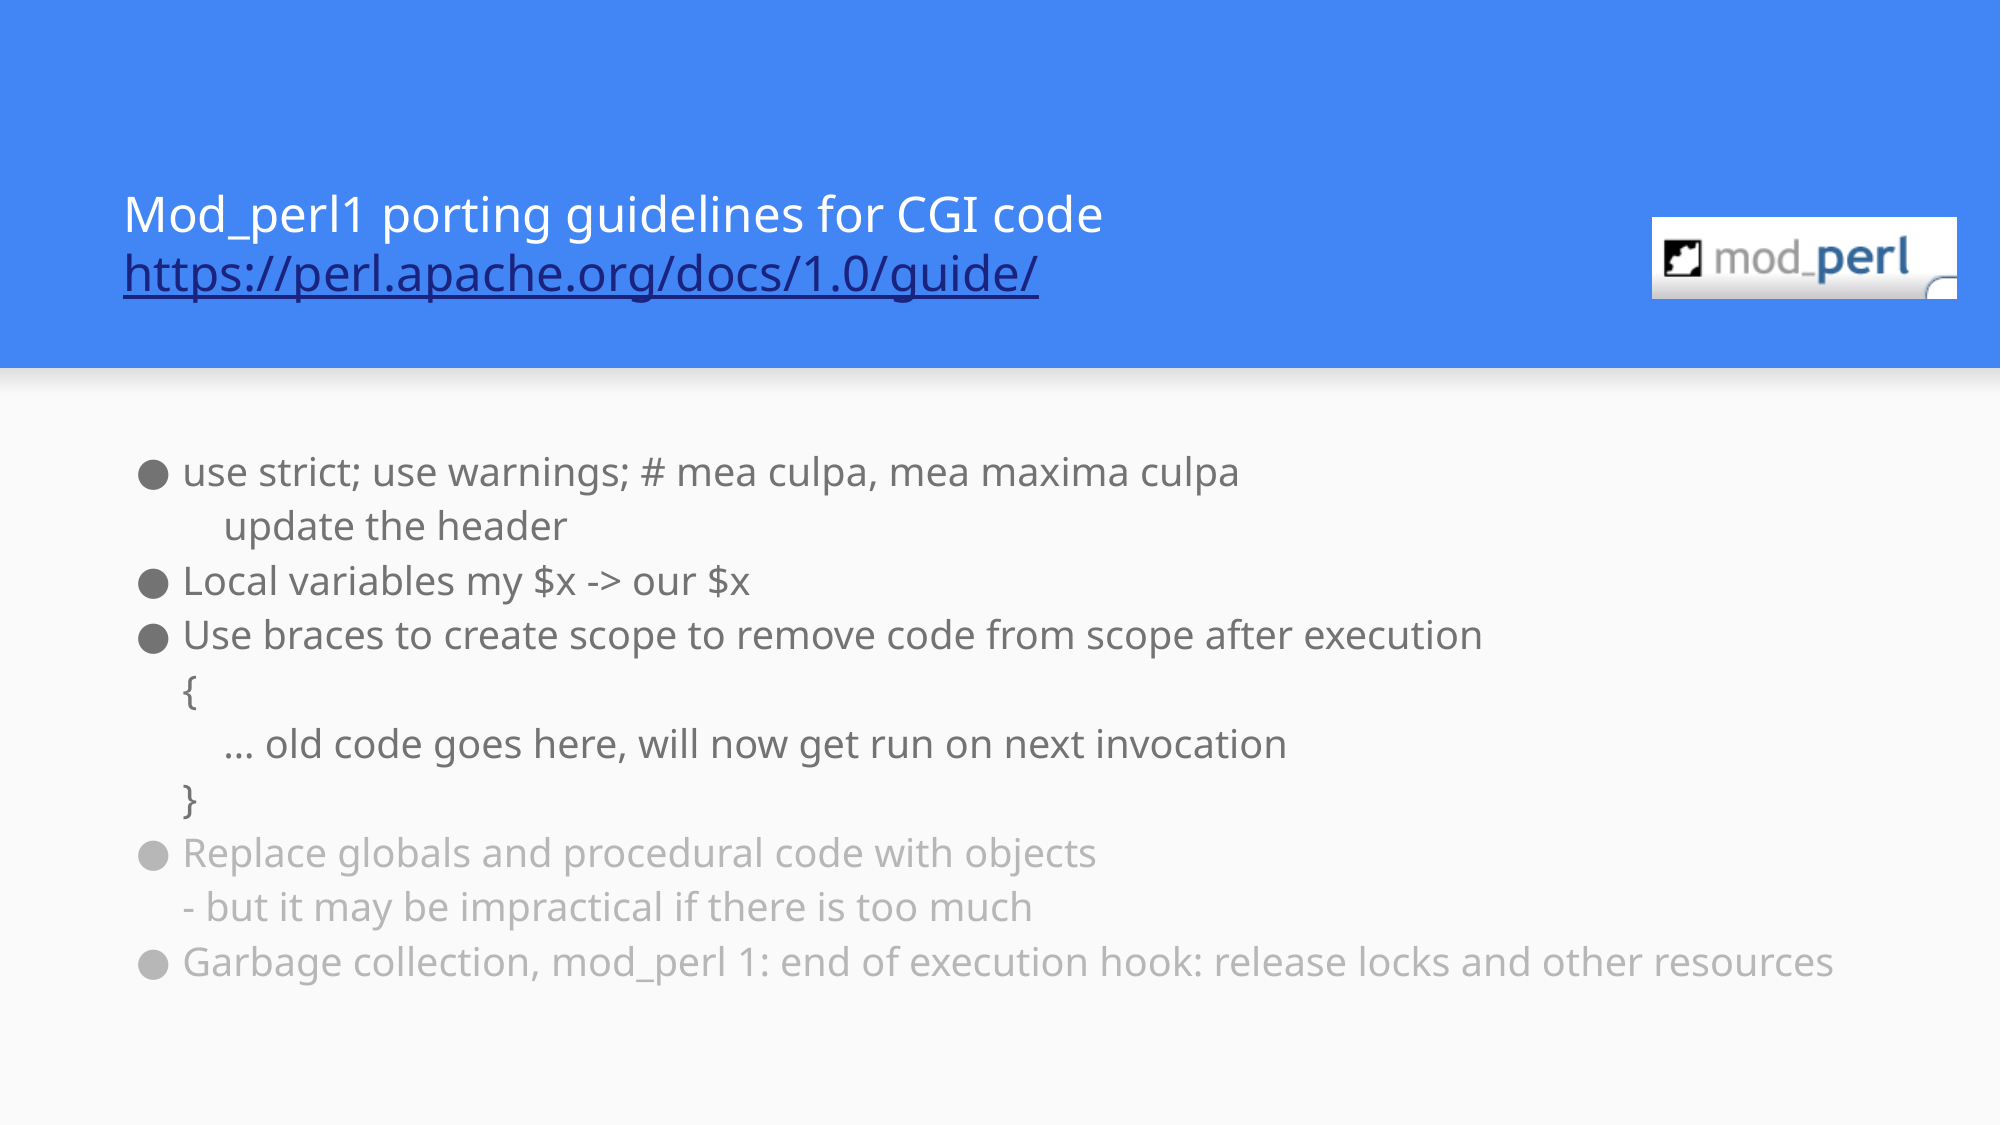

# Mod_perl1 porting guidelines for CGI code https://perl.apache.org/docs/1.0/guide/
use strict; use warnings; # mea culpa, mea maxima culpa
 update the header
Local variables my $x -> our $x
Use braces to create scope to remove code from scope after execution
{
 … old code goes here, will now get run on next invocation
}
Replace globals and procedural code with objects
- but it may be impractical if there is too much
Garbage collection, mod_perl 1: end of execution hook: release locks and other resources